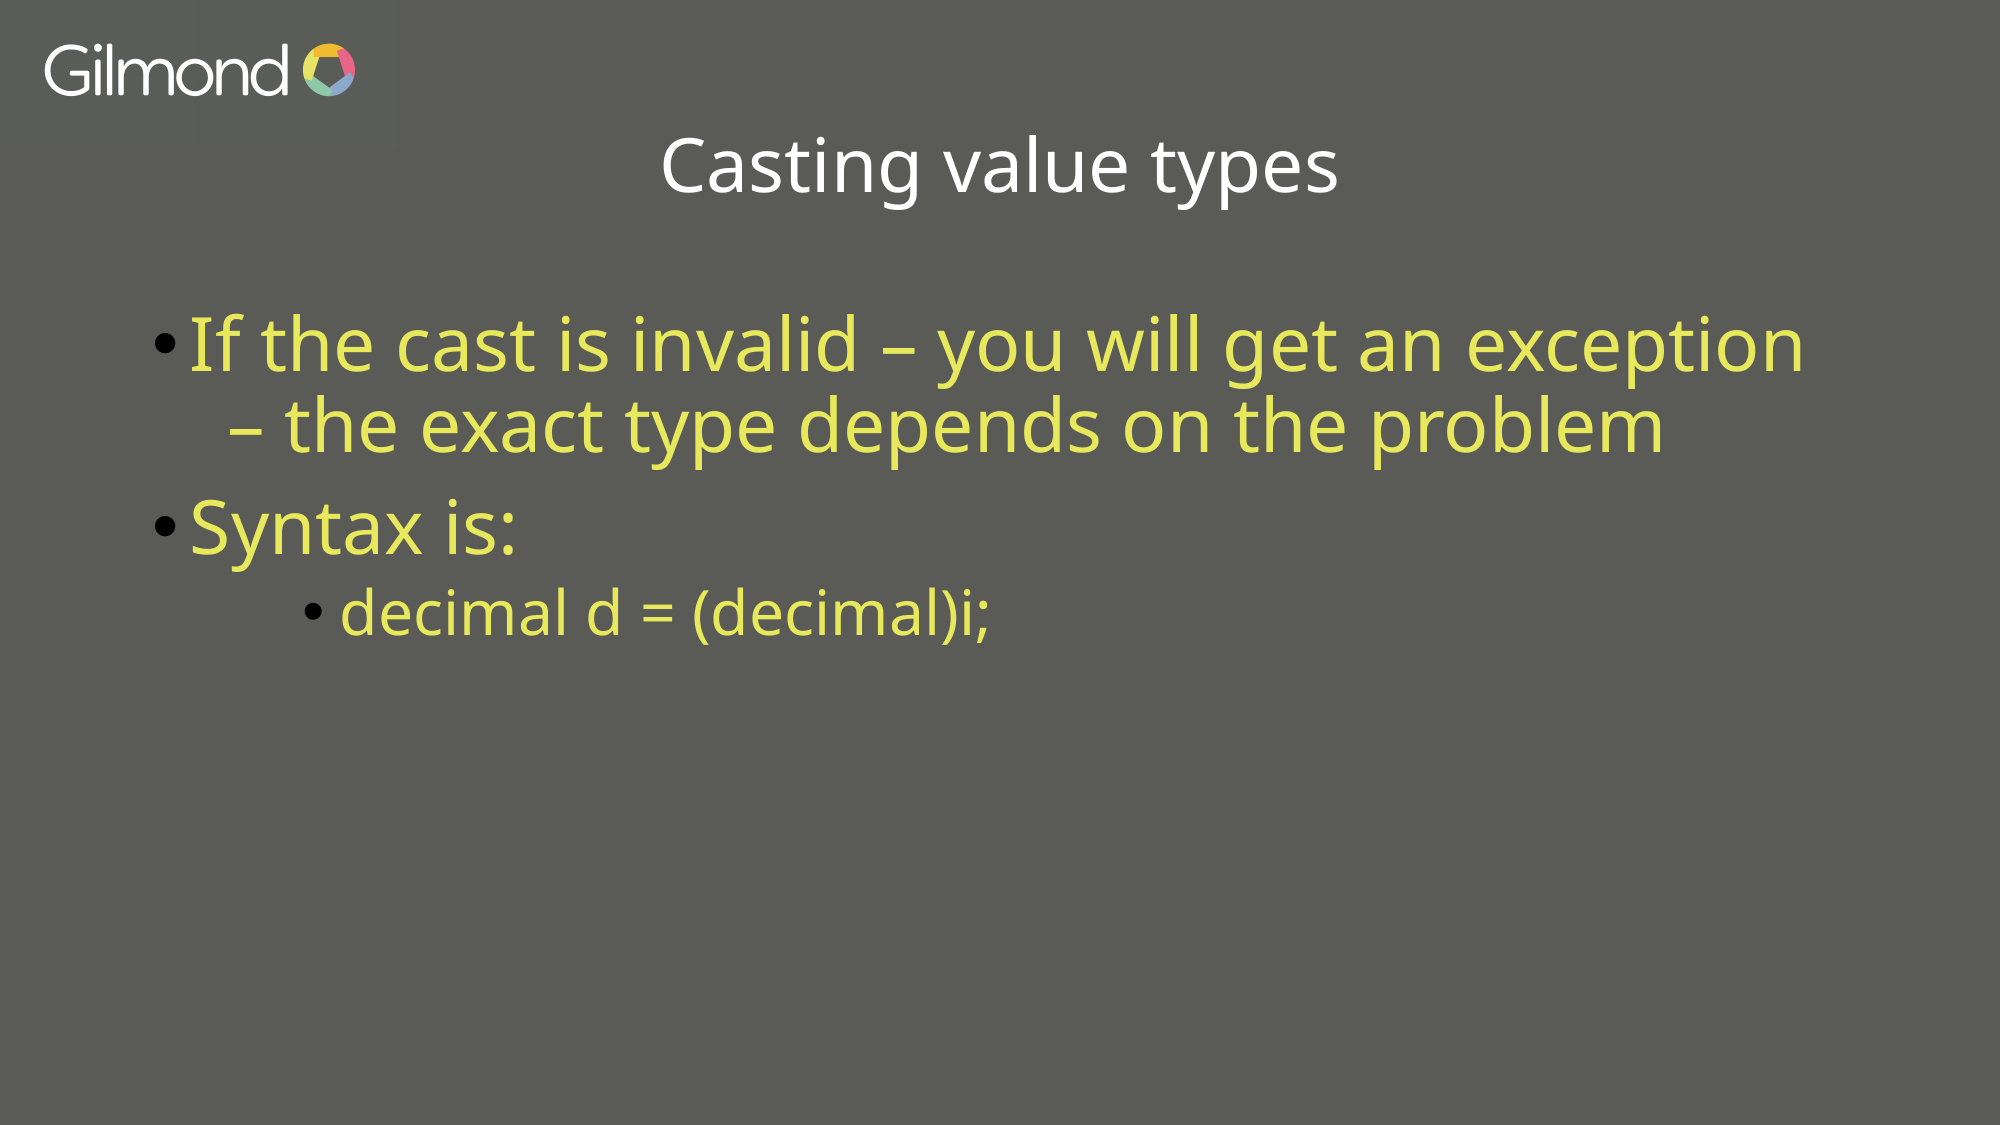

# Casting value types
If the cast is invalid – you will get an exception – the exact type depends on the problem
Syntax is:
decimal d = (decimal)i;